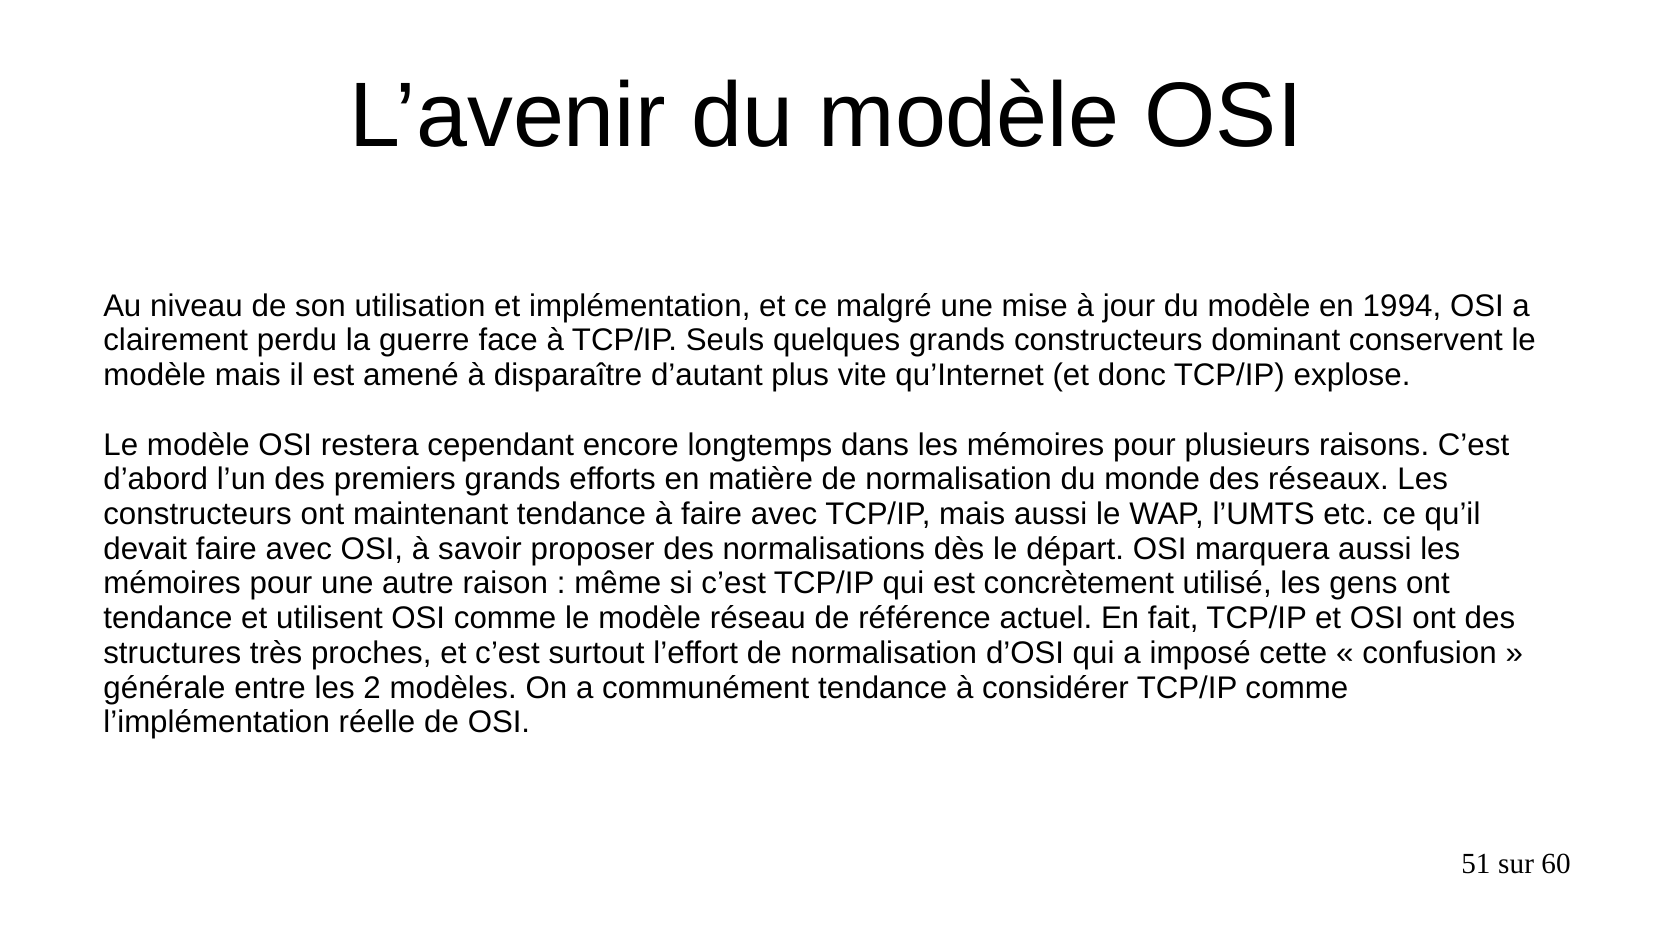

# L’avenir du modèle OSI
Au niveau de son utilisation et implémentation, et ce malgré une mise à jour du modèle en 1994, OSI a clairement perdu la guerre face à TCP/IP. Seuls quelques grands constructeurs dominant conservent le modèle mais il est amené à disparaître d’autant plus vite qu’Internet (et donc TCP/IP) explose.
Le modèle OSI restera cependant encore longtemps dans les mémoires pour plusieurs raisons. C’est d’abord l’un des premiers grands efforts en matière de normalisation du monde des réseaux. Les constructeurs ont maintenant tendance à faire avec TCP/IP, mais aussi le WAP, l’UMTS etc. ce qu’il devait faire avec OSI, à savoir proposer des normalisations dès le départ. OSI marquera aussi les mémoires pour une autre raison : même si c’est TCP/IP qui est concrètement utilisé, les gens ont tendance et utilisent OSI comme le modèle réseau de référence actuel. En fait, TCP/IP et OSI ont des structures très proches, et c’est surtout l’effort de normalisation d’OSI qui a imposé cette « confusion » générale entre les 2 modèles. On a communément tendance à considérer TCP/IP comme l’implémentation réelle de OSI.
51